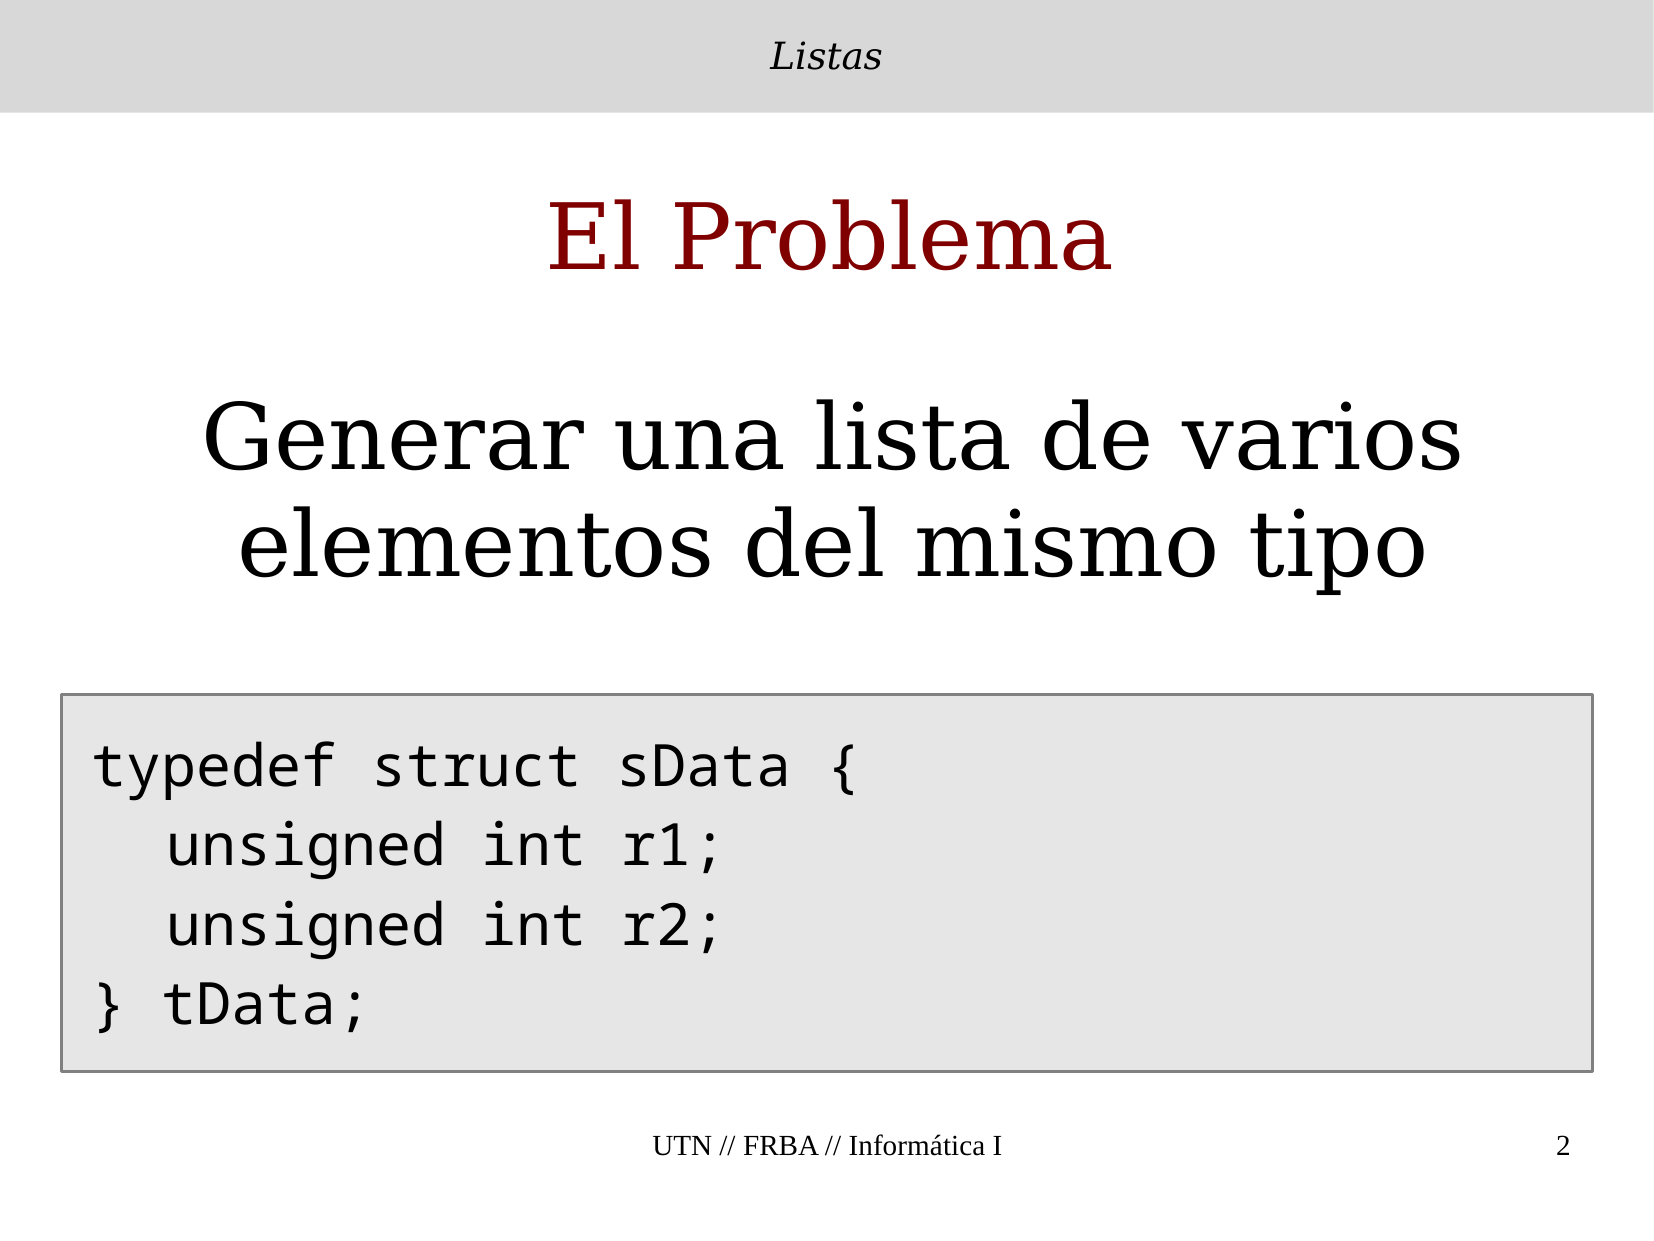

Listas
# El Problema
Generar una lista de varios
elementos del mismo tipo
typedef struct sData {
	unsigned int r1;
	unsigned int r2;
} tData;
UTN // FRBA // Informática I
2